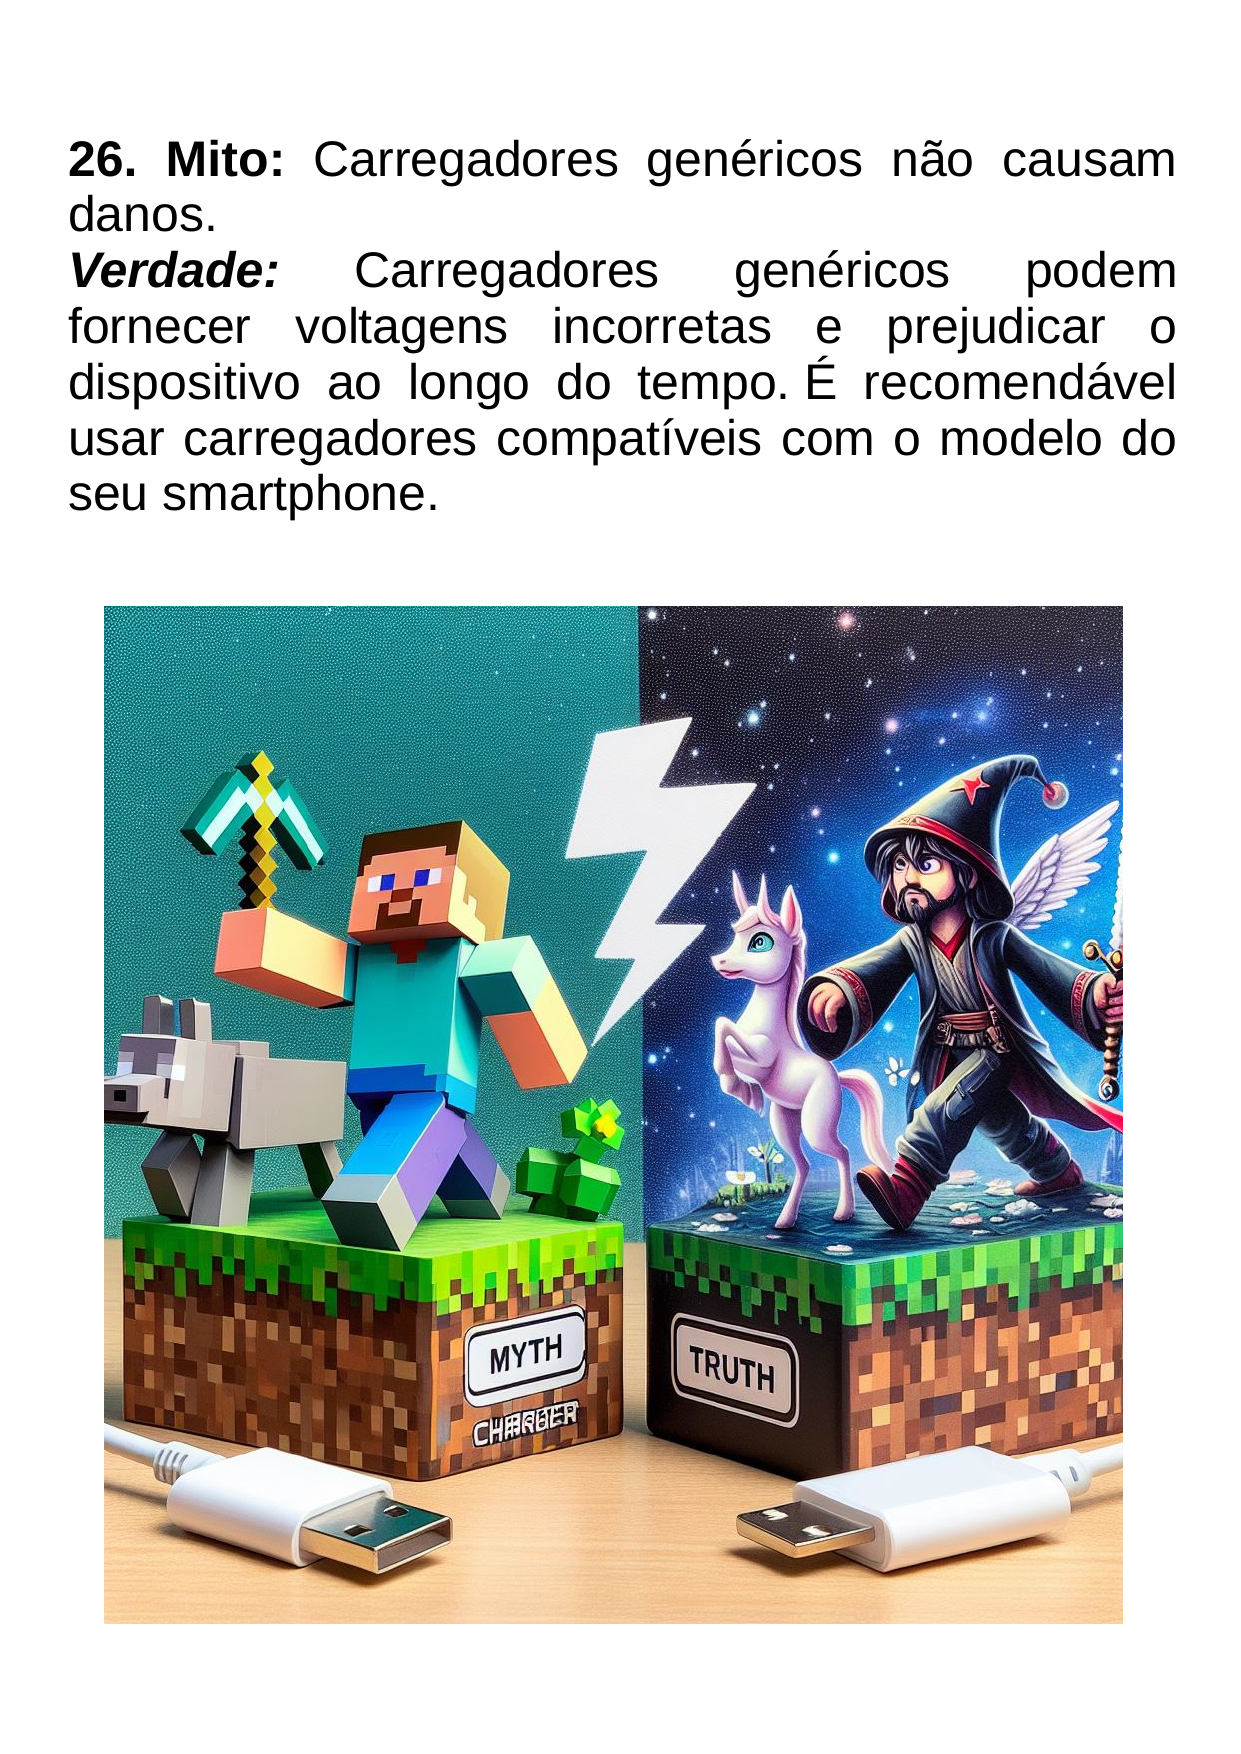

# 26. Mito: Carregadores genéricos não causam danos.  Verdade: Carregadores genéricos podem fornecer voltagens incorretas e prejudicar o dispositivo ao longo do tempo. É recomendável usar carregadores compatíveis com o modelo do seu smartphone.